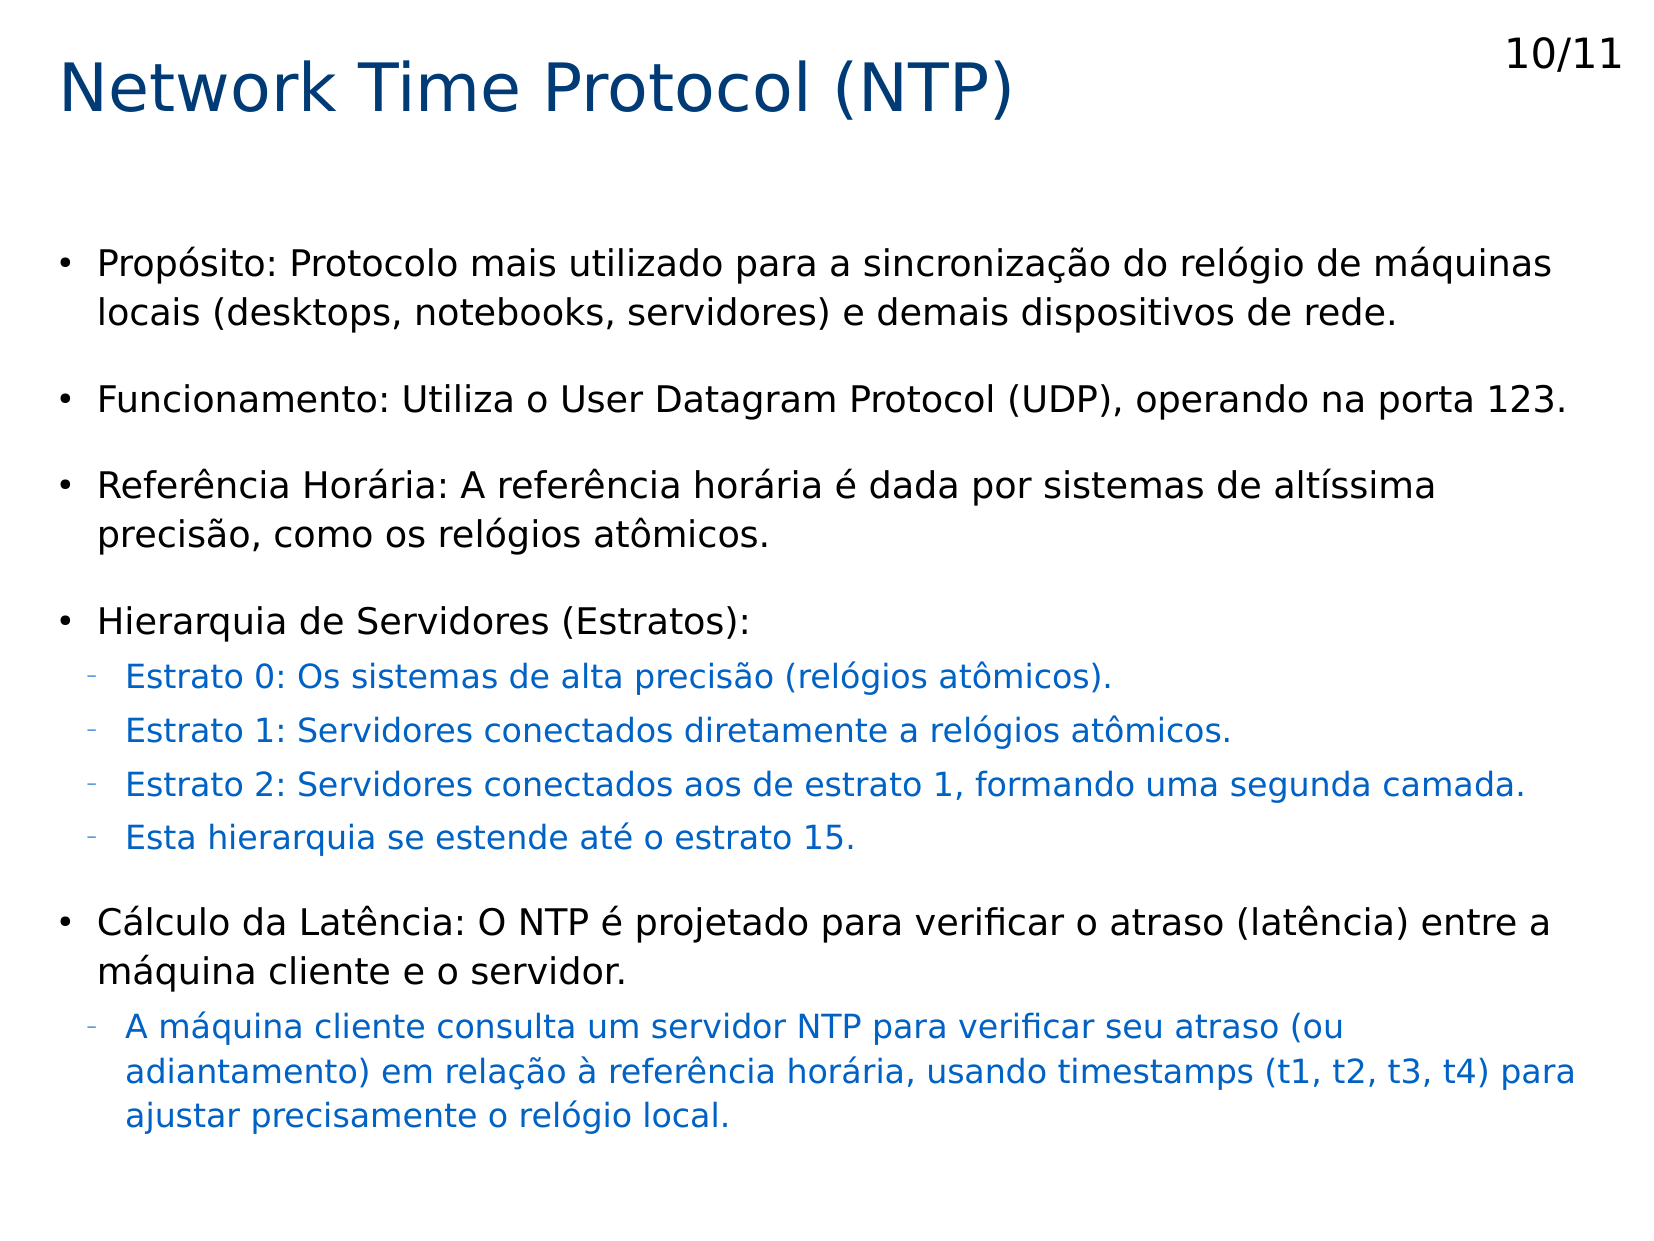

# Network Time Protocol (NTP)
10
Propósito: Protocolo mais utilizado para a sincronização do relógio de máquinas locais (desktops, notebooks, servidores) e demais dispositivos de rede.
Funcionamento: Utiliza o User Datagram Protocol (UDP), operando na porta 123.
Referência Horária: A referência horária é dada por sistemas de altíssima precisão, como os relógios atômicos.
Hierarquia de Servidores (Estratos):
Estrato 0: Os sistemas de alta precisão (relógios atômicos).
Estrato 1: Servidores conectados diretamente a relógios atômicos.
Estrato 2: Servidores conectados aos de estrato 1, formando uma segunda camada.
Esta hierarquia se estende até o estrato 15.
Cálculo da Latência: O NTP é projetado para verificar o atraso (latência) entre a máquina cliente e o servidor.
A máquina cliente consulta um servidor NTP para verificar seu atraso (ou adiantamento) em relação à referência horária, usando timestamps (t1, t2, t3, t4) para ajustar precisamente o relógio local.